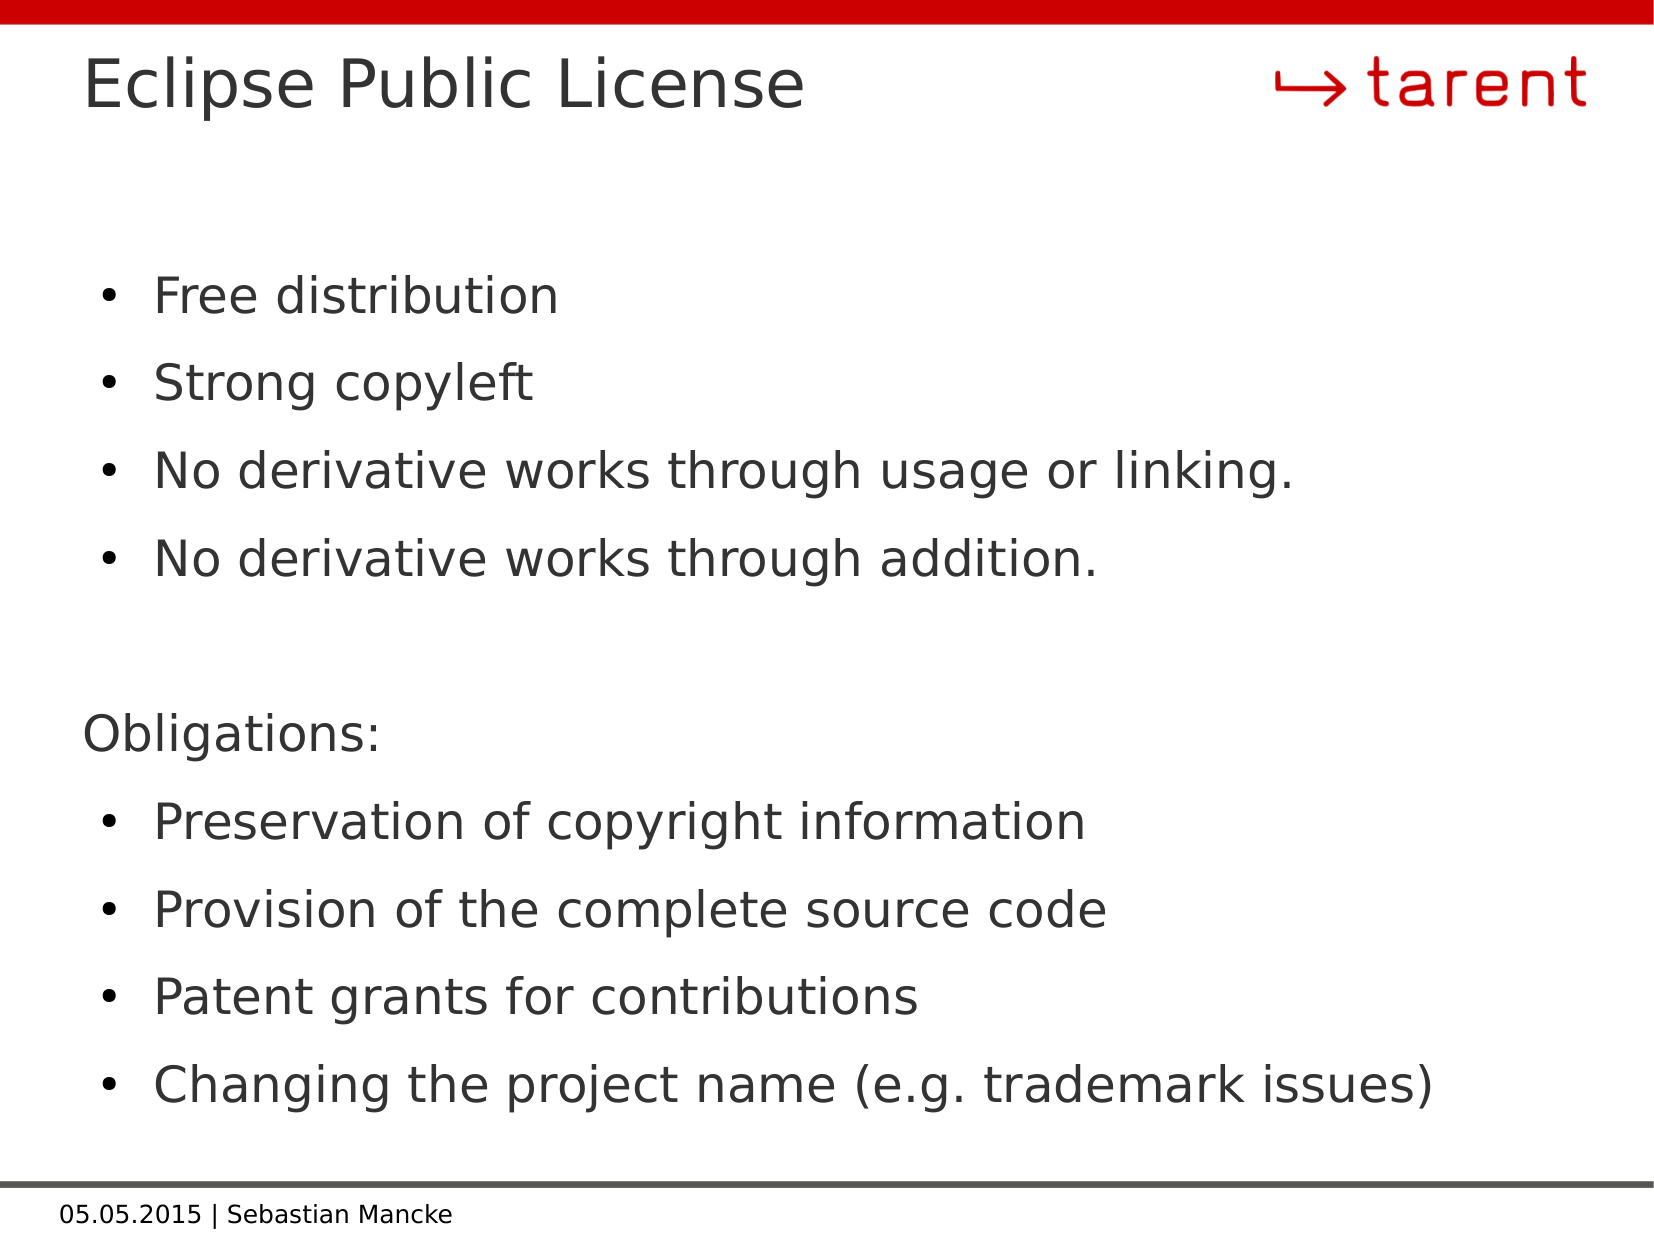

# Eclipse Public License
Free distribution
Strong copyleft
No derivative works through usage or linking.
No derivative works through addition.
Obligations:
Preservation of copyright information
Provision of the complete source code
Patent grants for contributions
Changing the project name (e.g. trademark issues)